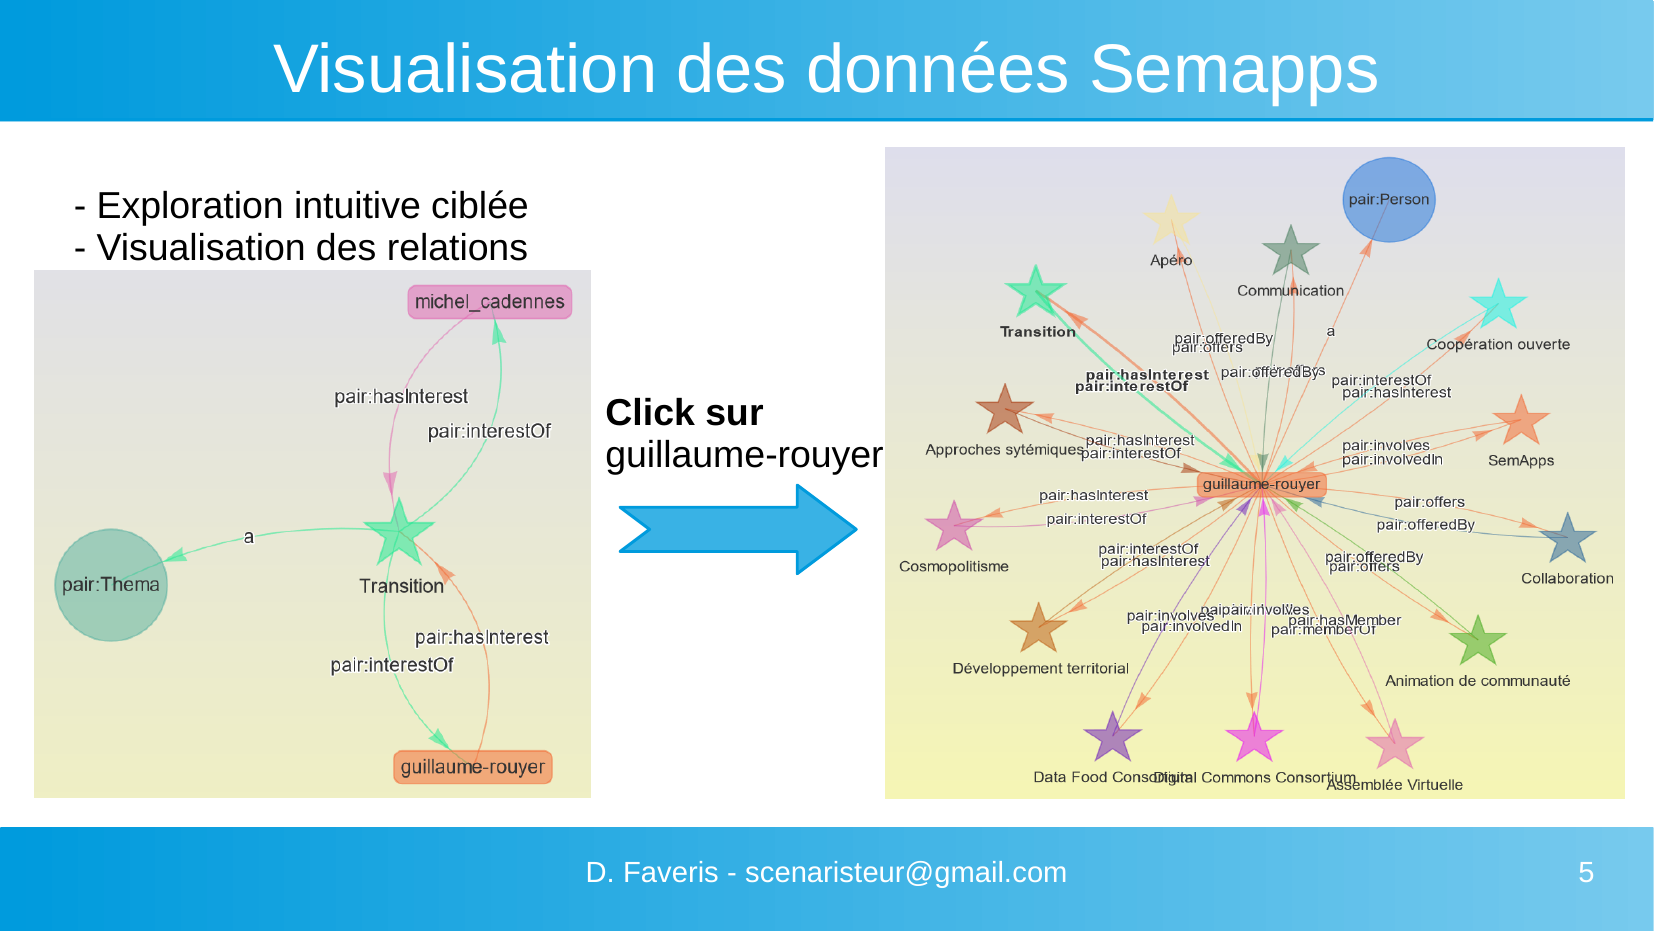

# Visualisation des données Semapps
- Exploration intuitive ciblée
- Visualisation des relations
Click sur
guillaume-rouyer
D. Faveris - scenaristeur@gmail.com
5